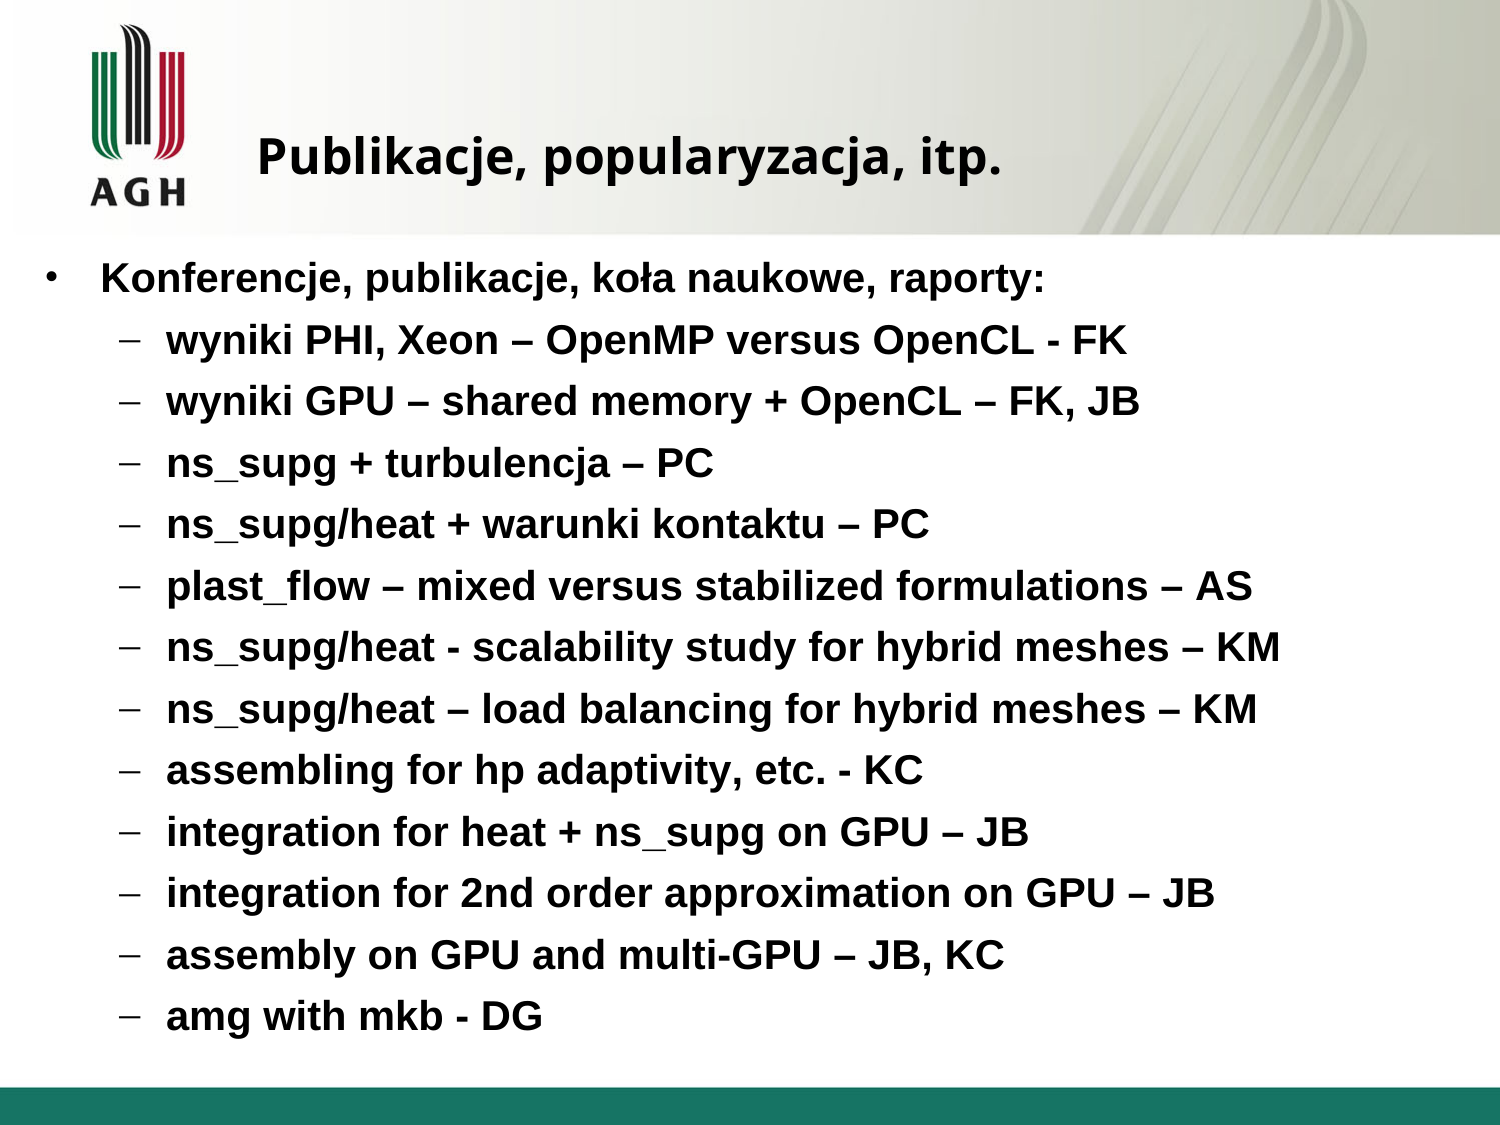

# Publikacje, popularyzacja, itp.
Konferencje, publikacje, koła naukowe, raporty:
wyniki PHI, Xeon – OpenMP versus OpenCL - FK
wyniki GPU – shared memory + OpenCL – FK, JB
ns_supg + turbulencja – PC
ns_supg/heat + warunki kontaktu – PC
plast_flow – mixed versus stabilized formulations – AS
ns_supg/heat - scalability study for hybrid meshes – KM
ns_supg/heat – load balancing for hybrid meshes – KM
assembling for hp adaptivity, etc. - KC
integration for heat + ns_supg on GPU – JB
integration for 2nd order approximation on GPU – JB
assembly on GPU and multi-GPU – JB, KC
amg with mkb - DG